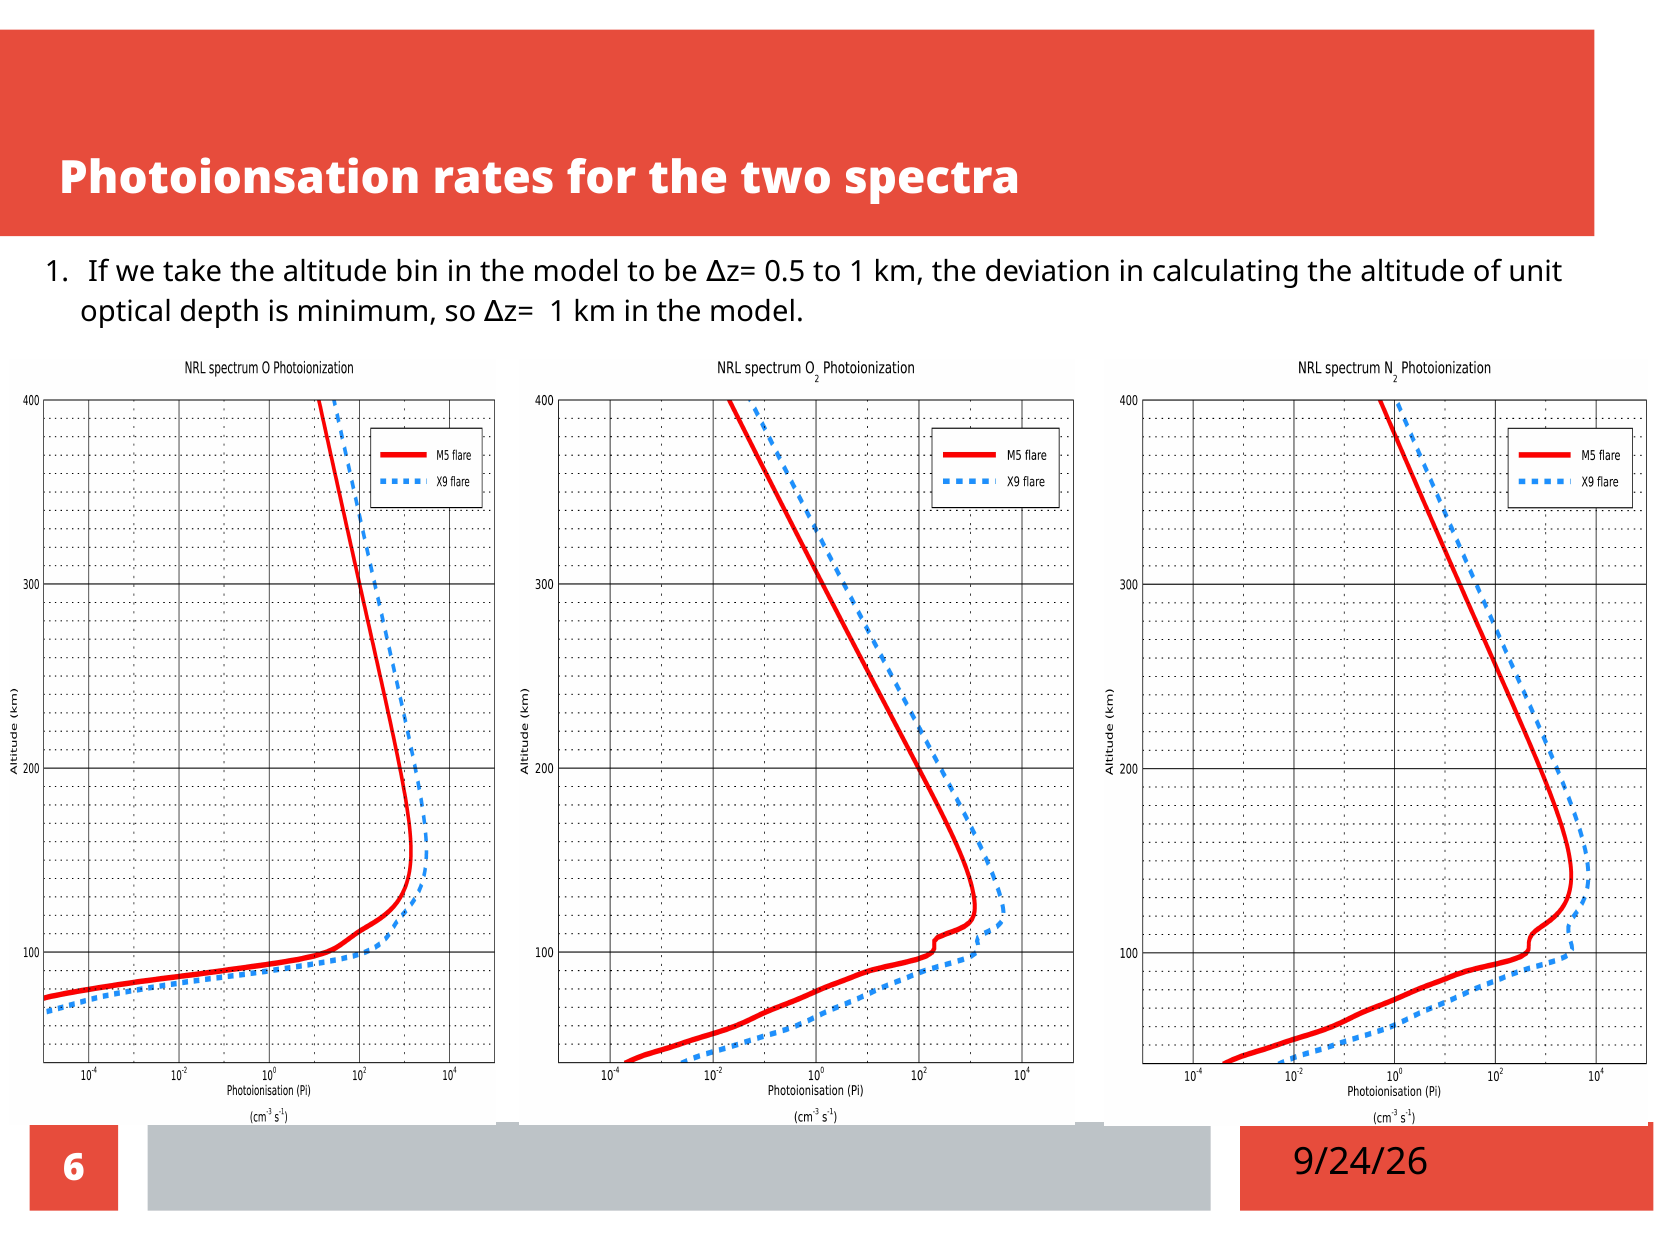

# Photoionsation rates for the two spectra
 If we take the altitude bin in the model to be ∆z= 0.5 to 1 km, the deviation in calculating the altitude of unit optical depth is minimum, so ∆z= 1 km in the model.
6